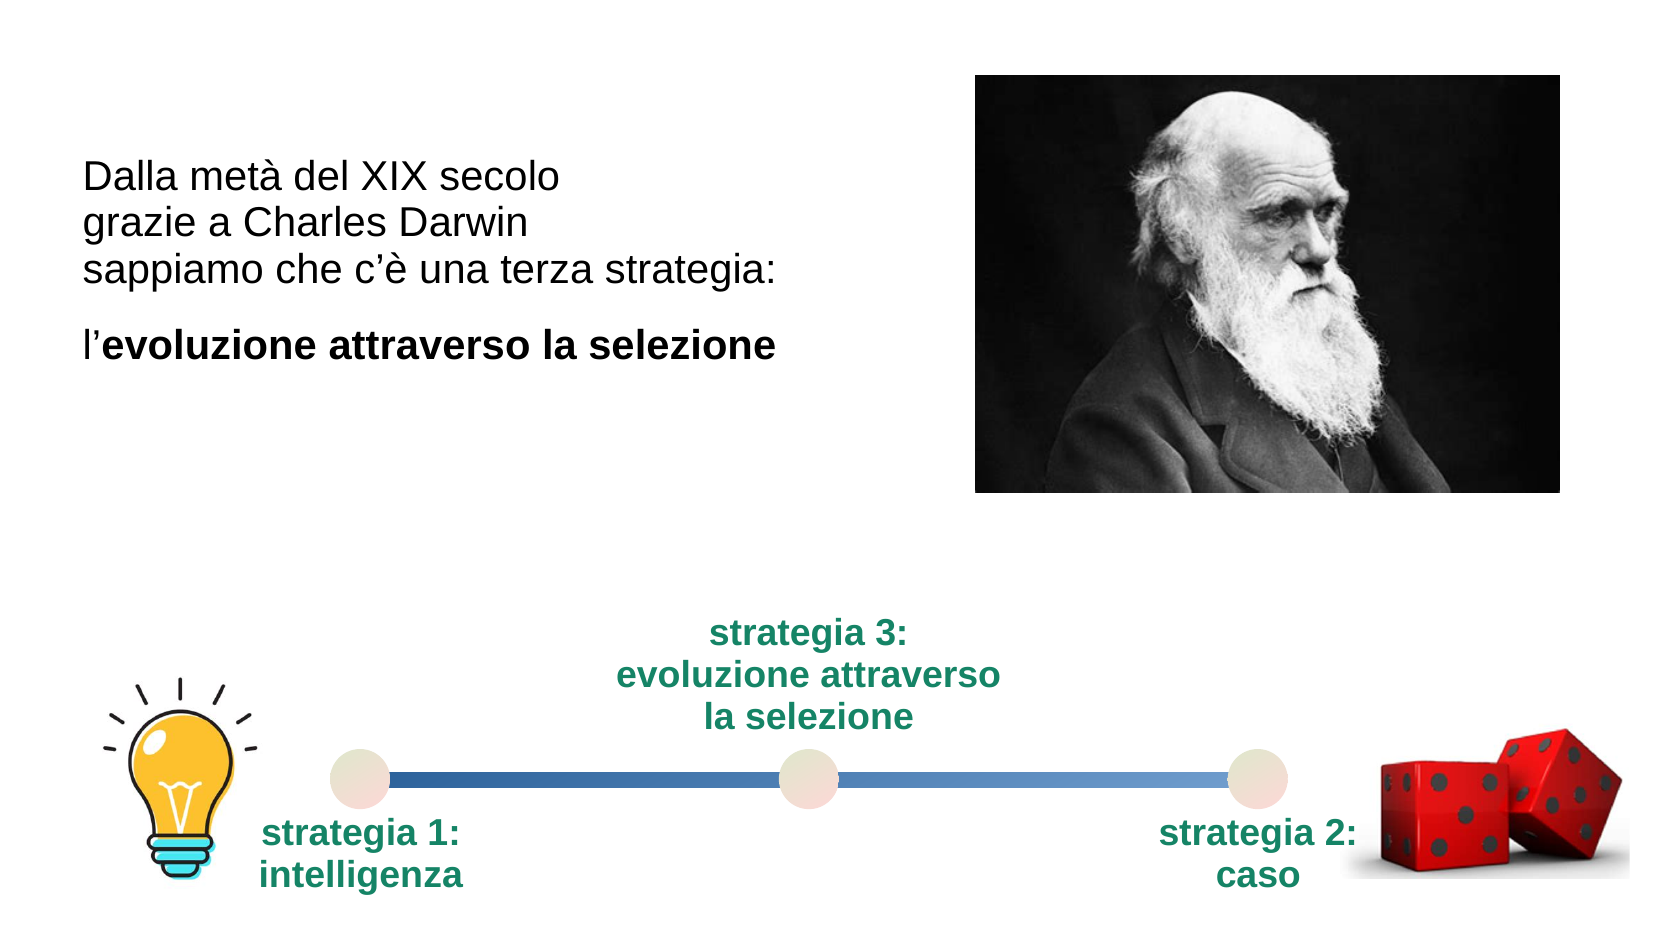

# Dalla metà del XIX secolo grazie a Charles Darwin sappiamo che c’è una terza strategia:
l’evoluzione attraverso la selezione
strategia 3:
evoluzione attraverso la selezione
strategia 1:
intelligenza
strategia 2:
caso